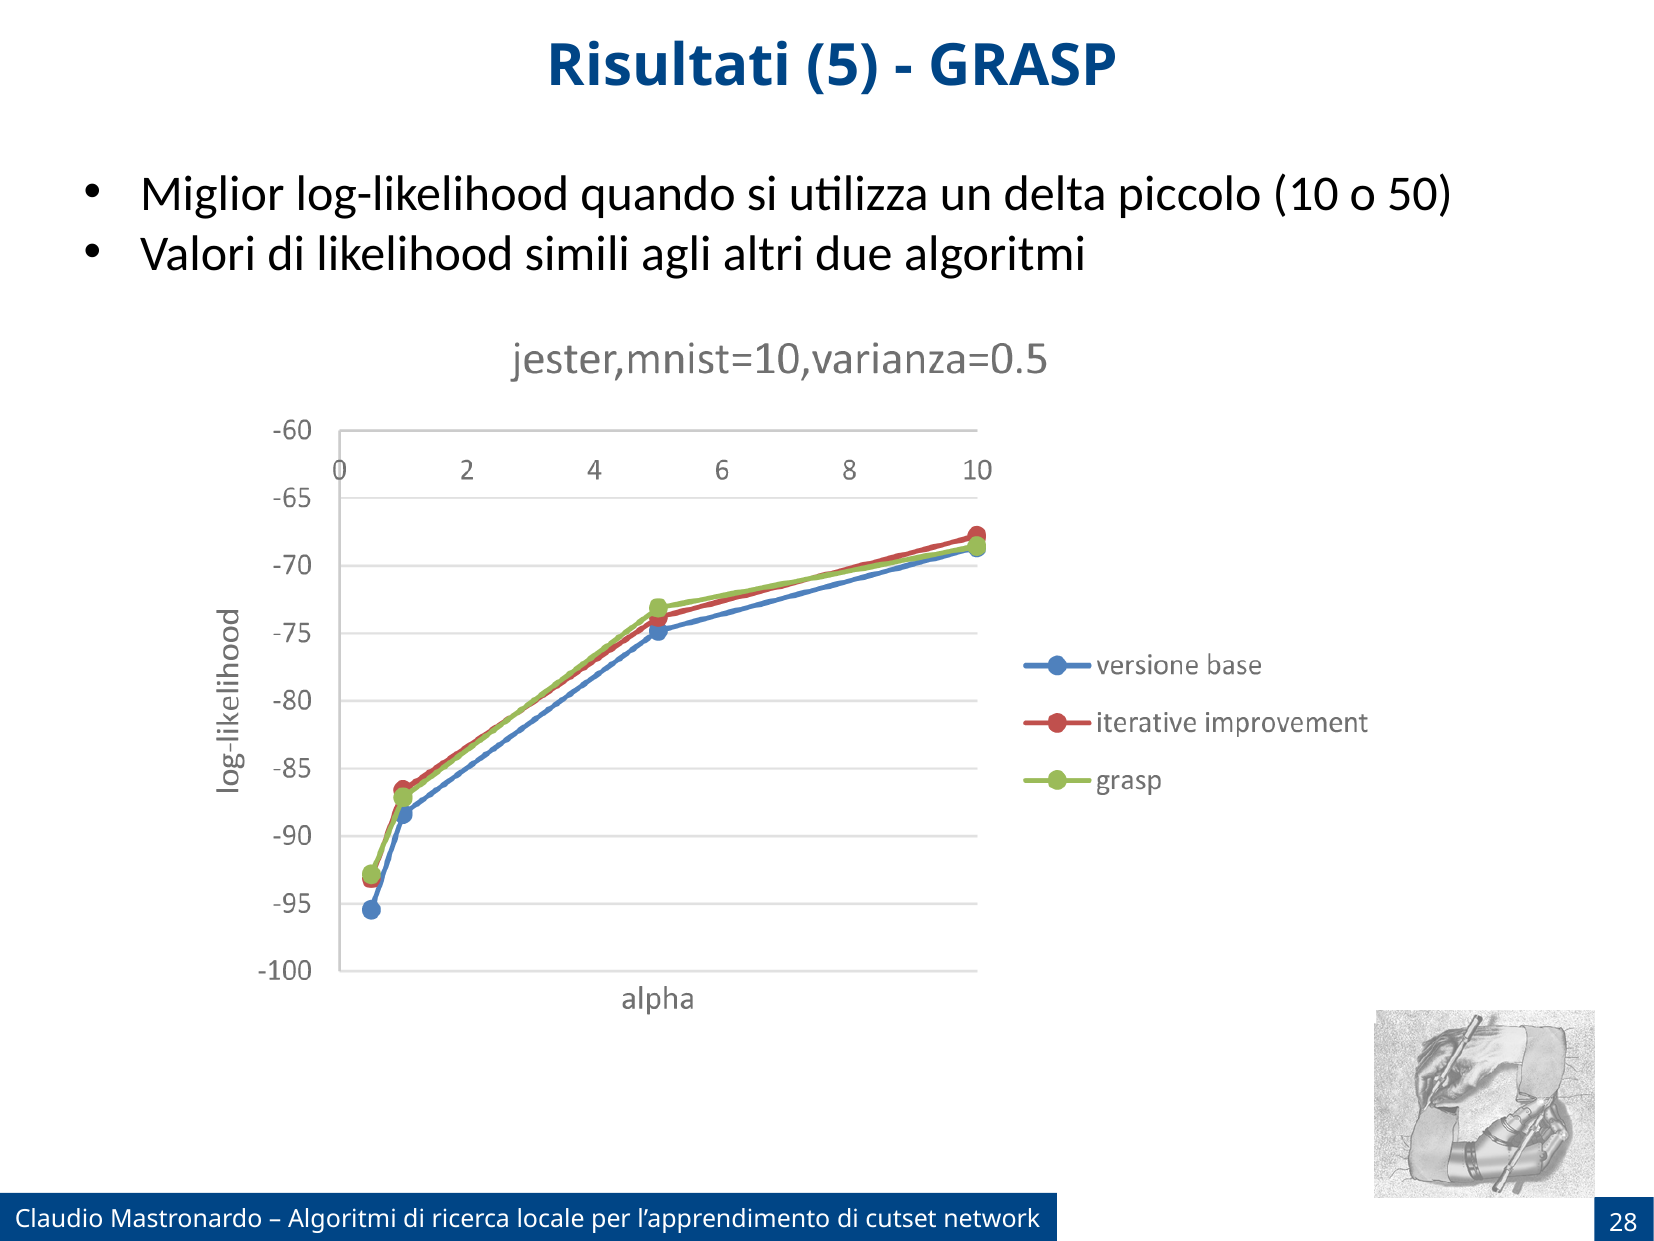

# Risultati (5) - GRASP
Miglior log-likelihood quando si utilizza un delta piccolo (10 o 50)
Valori di likelihood simili agli altri due algoritmi